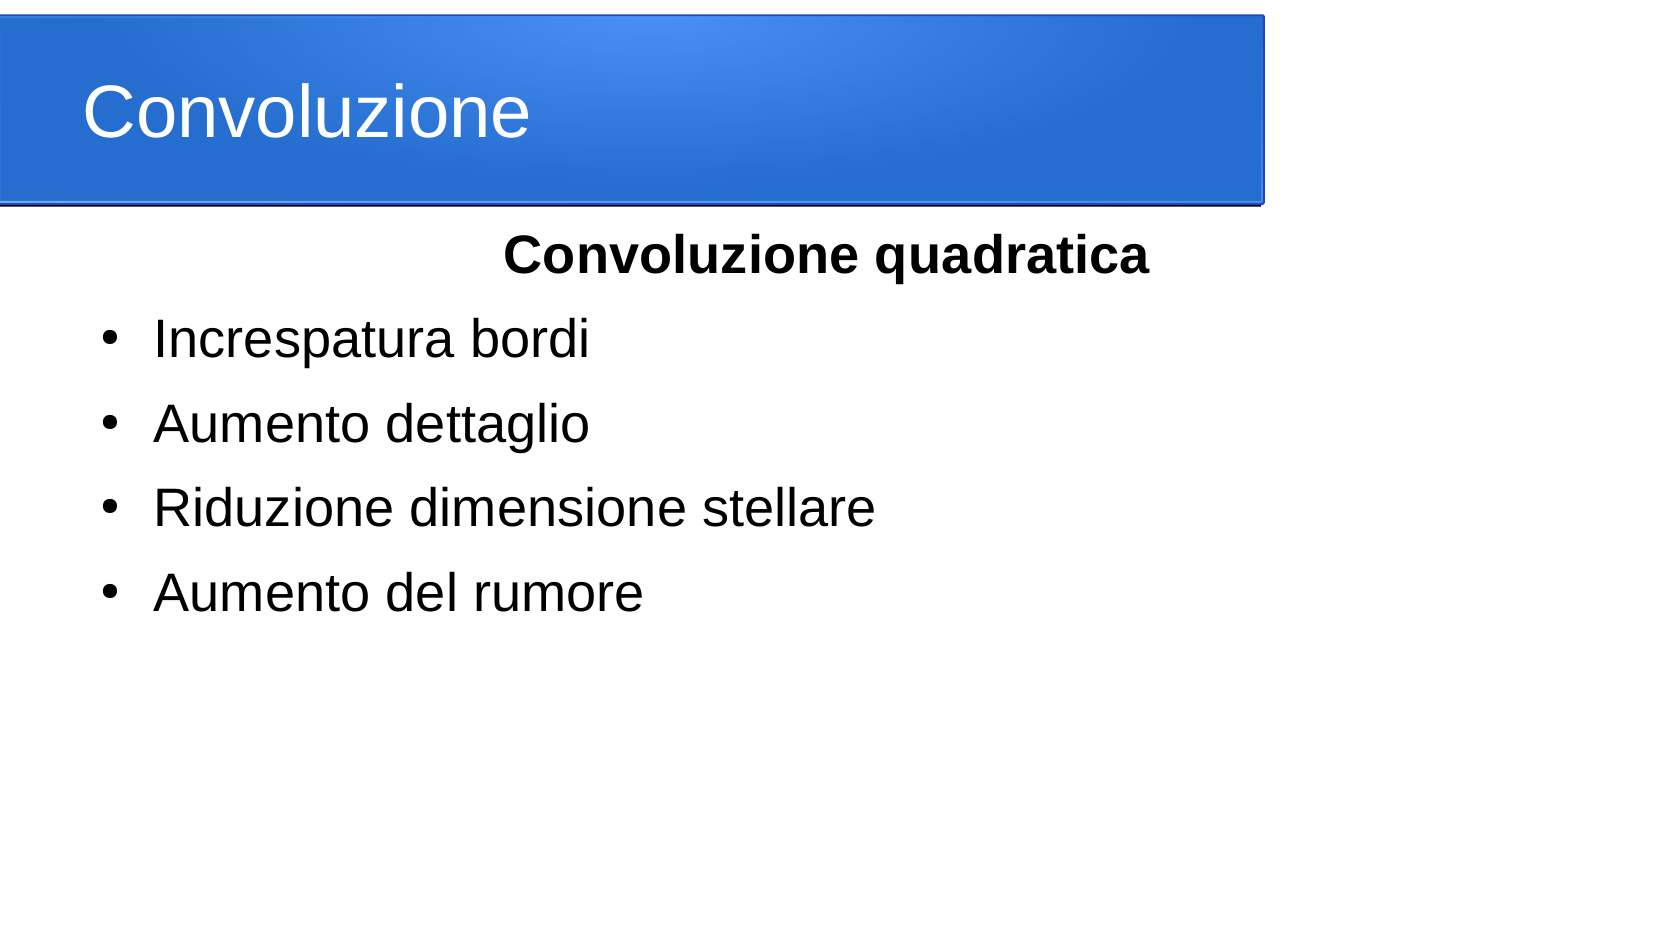

# Convoluzione
Convoluzione quadratica
Increspatura bordi
Aumento dettaglio
Riduzione dimensione stellare
Aumento del rumore